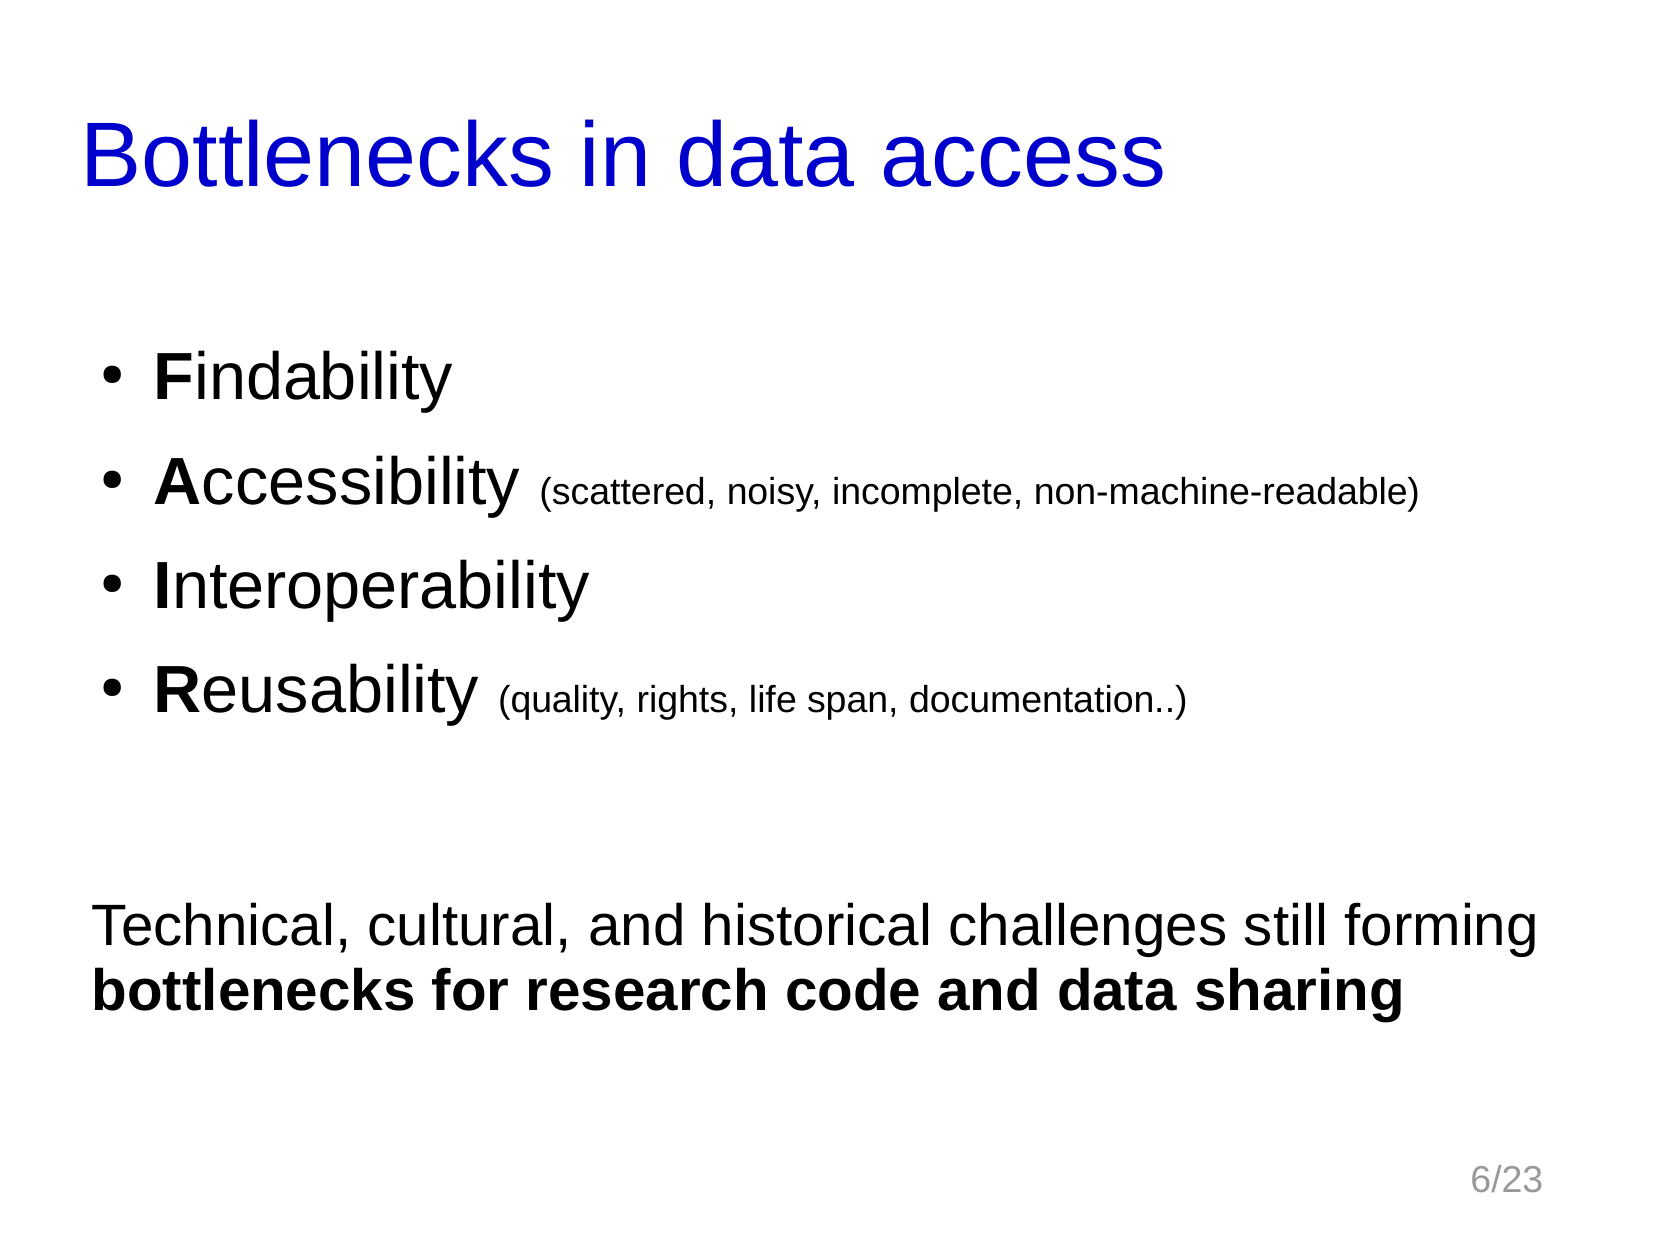

# Bottlenecks in data access
Findability
Accessibility (scattered, noisy, incomplete, non-machine-readable)
Interoperability
Reusability (quality, rights, life span, documentation..)
Technical, cultural, and historical challenges still forming
bottlenecks for research code and data sharing